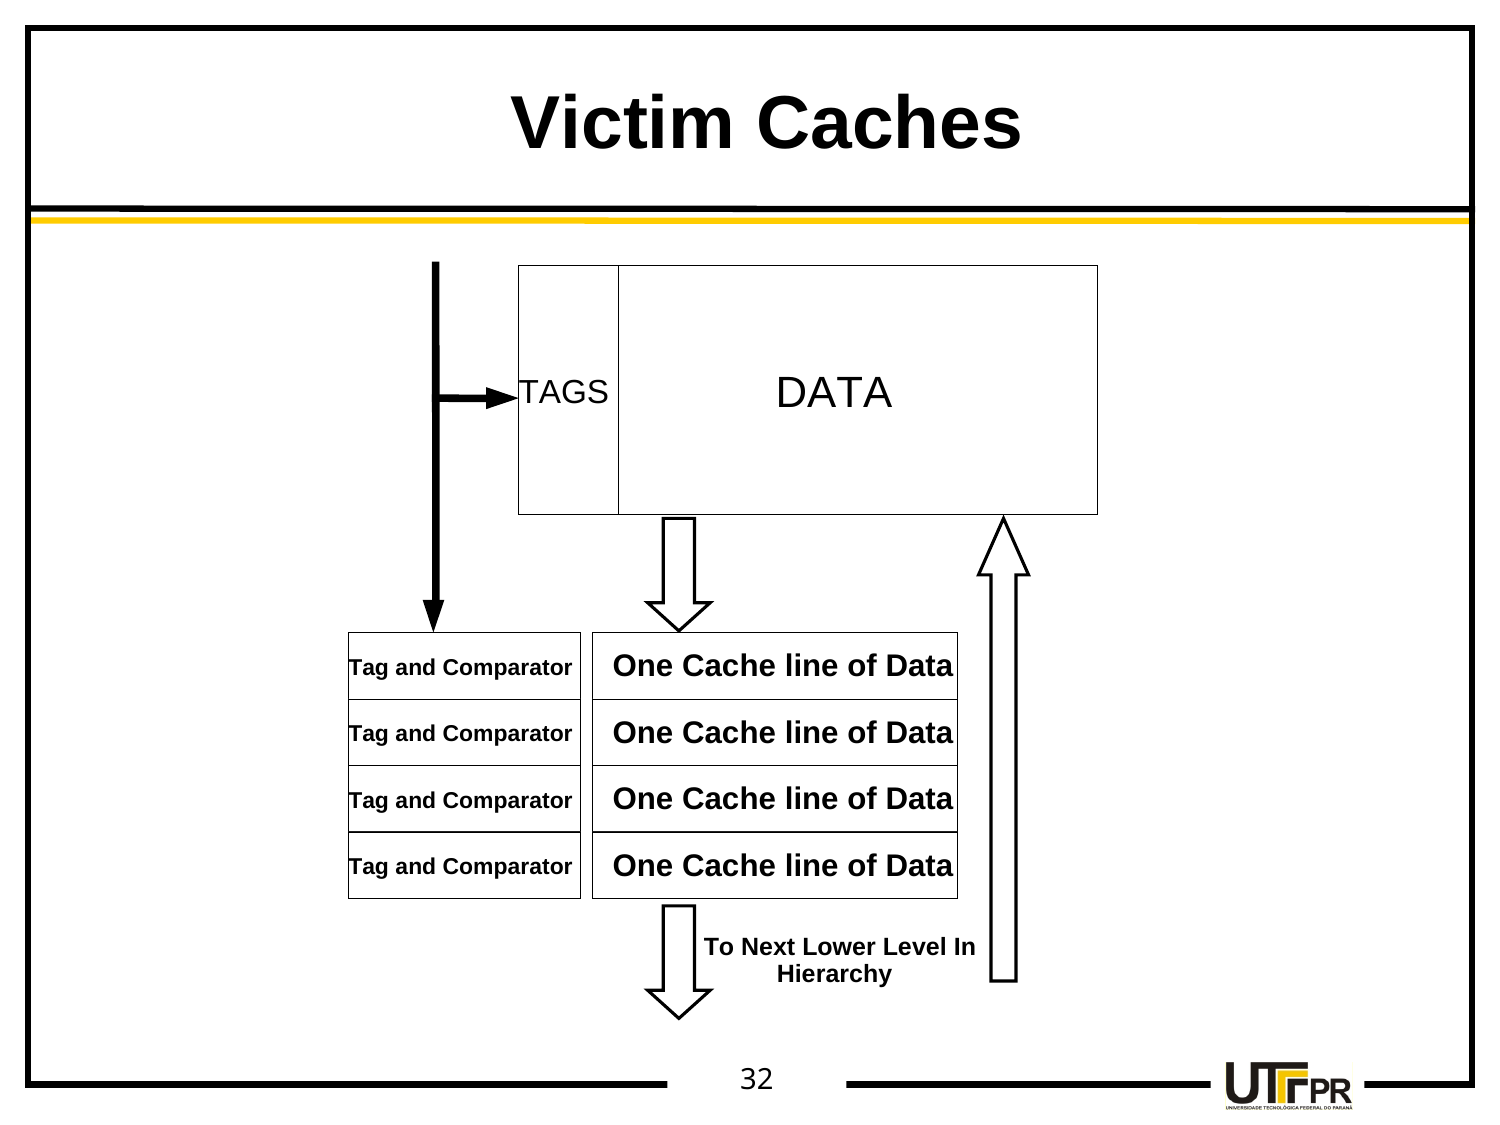

# Victim Caches
DATA
TAGS
One Cache line of Data
Tag and Comparator
One Cache line of Data
Tag and Comparator
One Cache line of Data
Tag and Comparator
One Cache line of Data
Tag and Comparator
To Next Lower Level In
Hierarchy